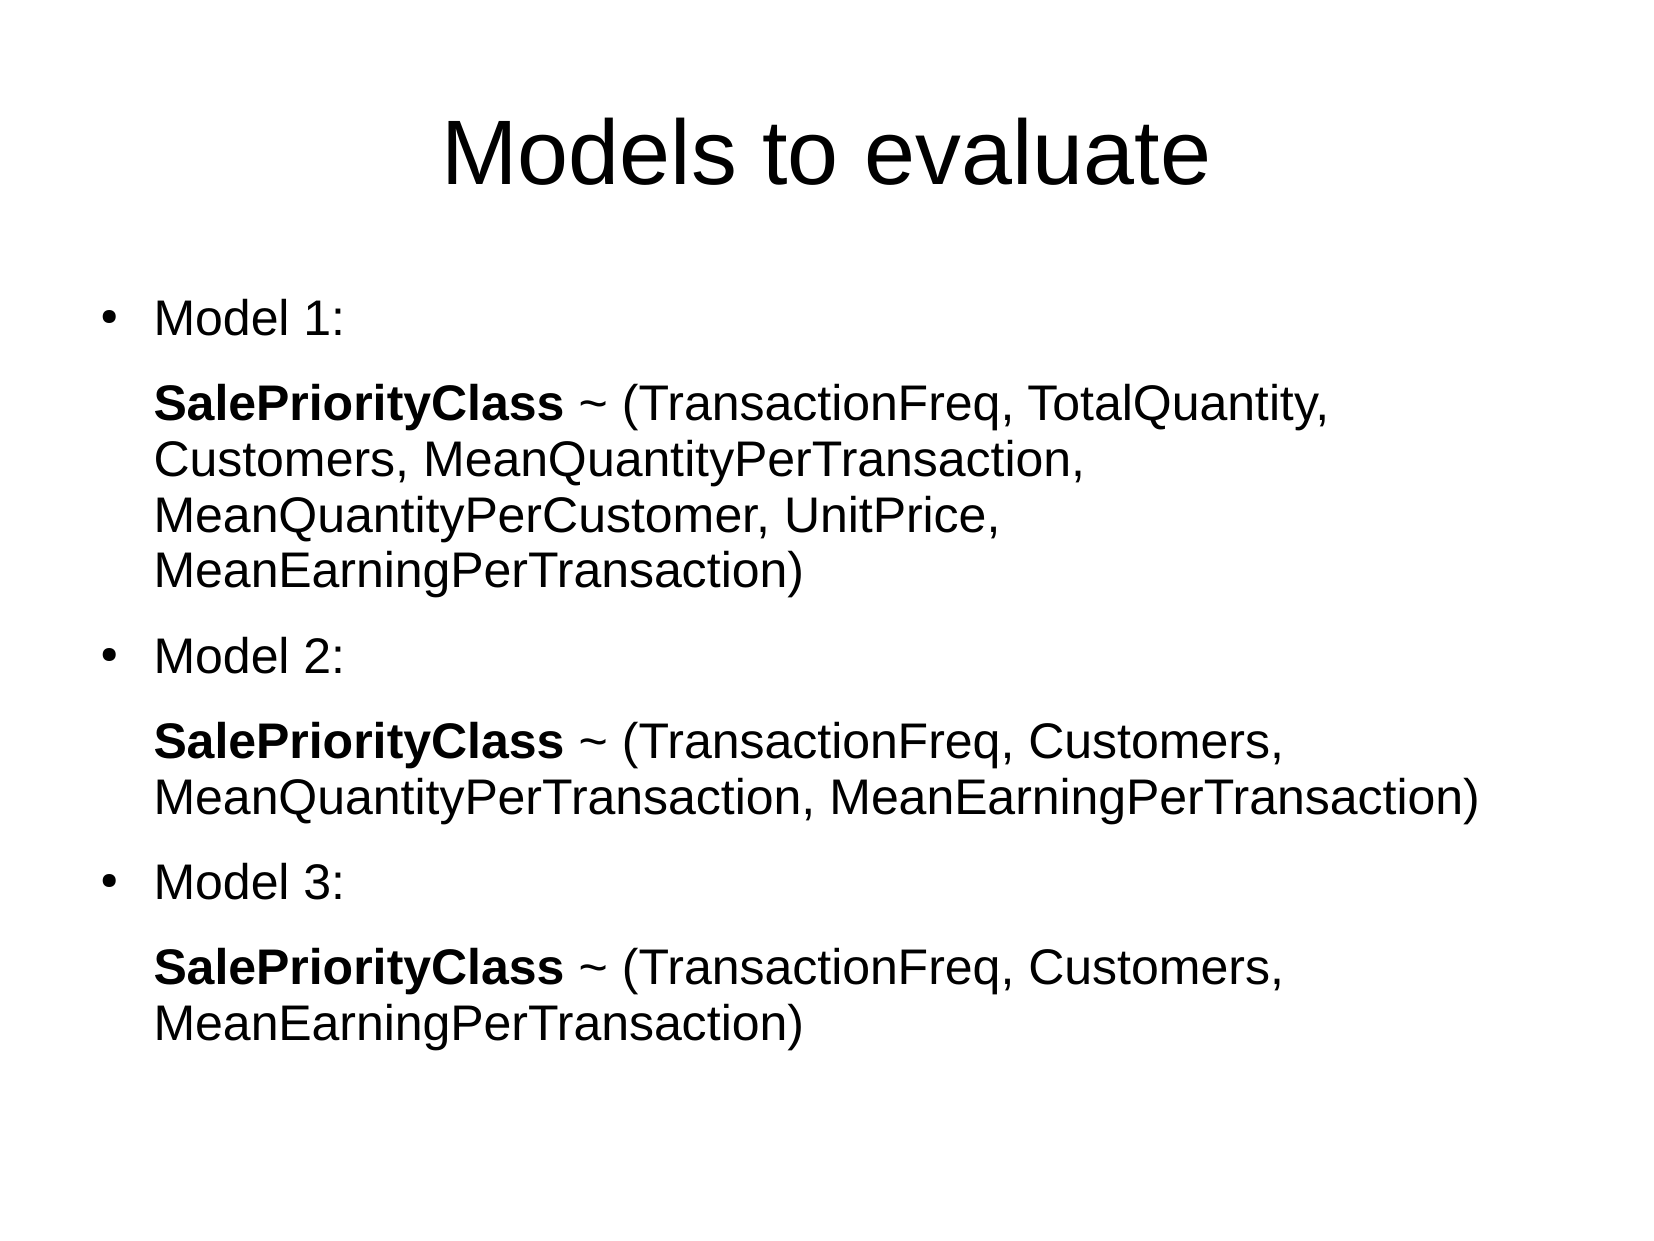

# Models to evaluate
Model 1:
SalePriorityClass ~ (TransactionFreq, TotalQuantity, Customers, MeanQuantityPerTransaction, MeanQuantityPerCustomer, UnitPrice, MeanEarningPerTransaction)
Model 2:
SalePriorityClass ~ (TransactionFreq, Customers, MeanQuantityPerTransaction, MeanEarningPerTransaction)
Model 3:
SalePriorityClass ~ (TransactionFreq, Customers, MeanEarningPerTransaction)